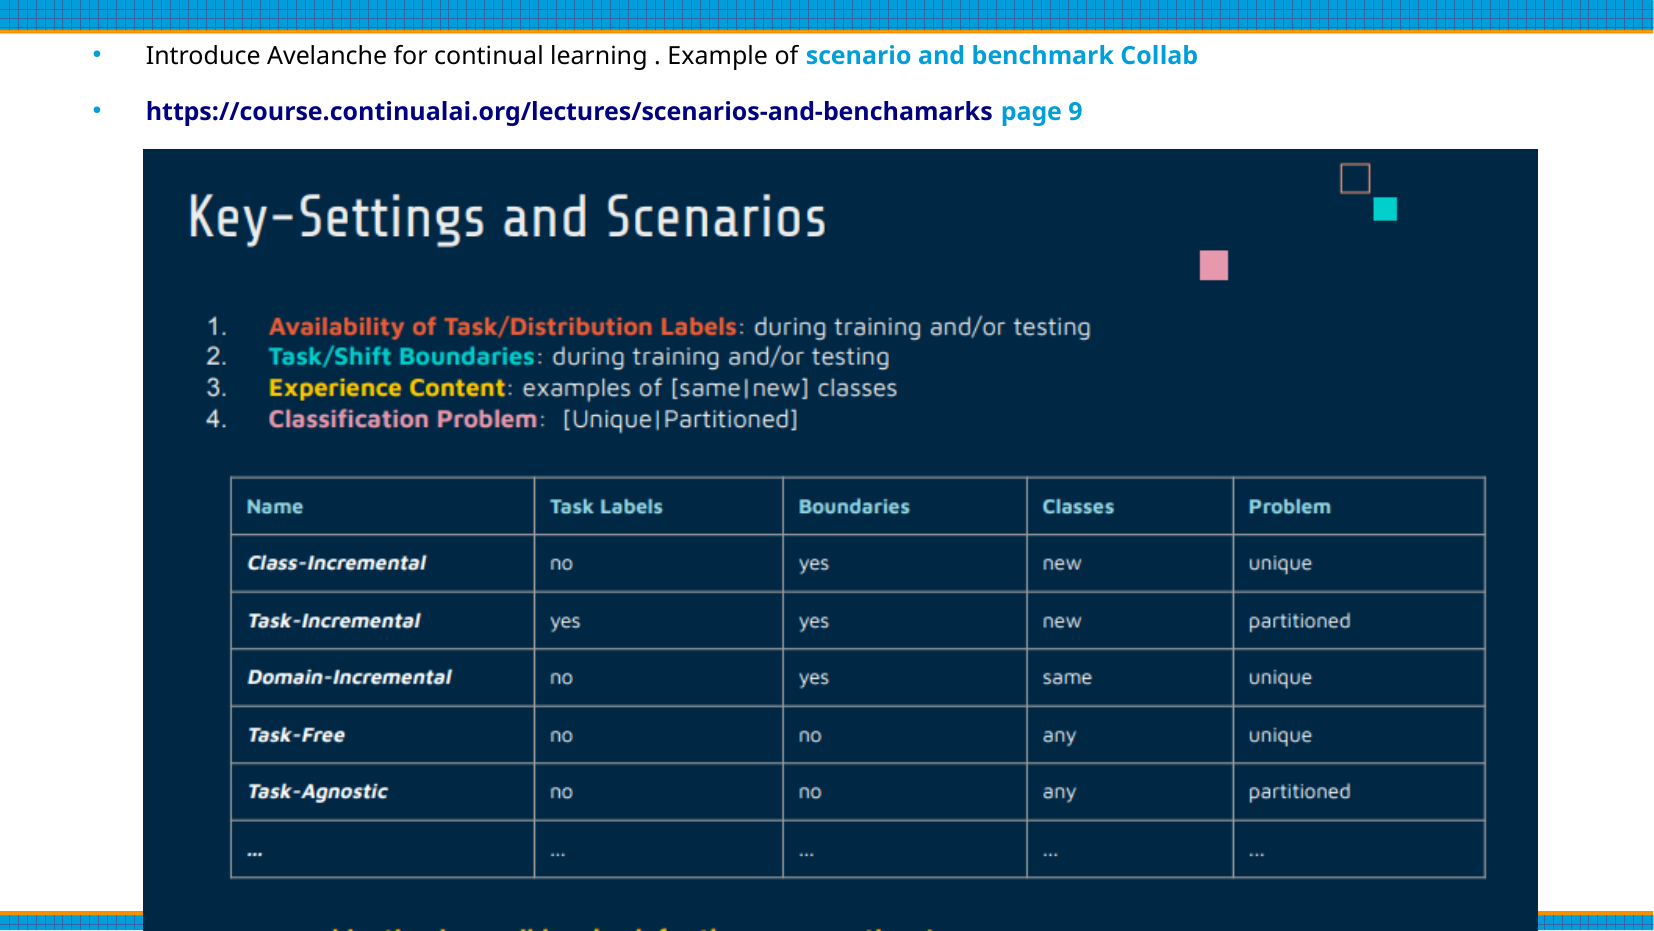

# Introduce Avelanche for continual learning . Example of scenario and benchmark Collab
https://course.continualai.org/lectures/scenarios-and-benchamarks page 9